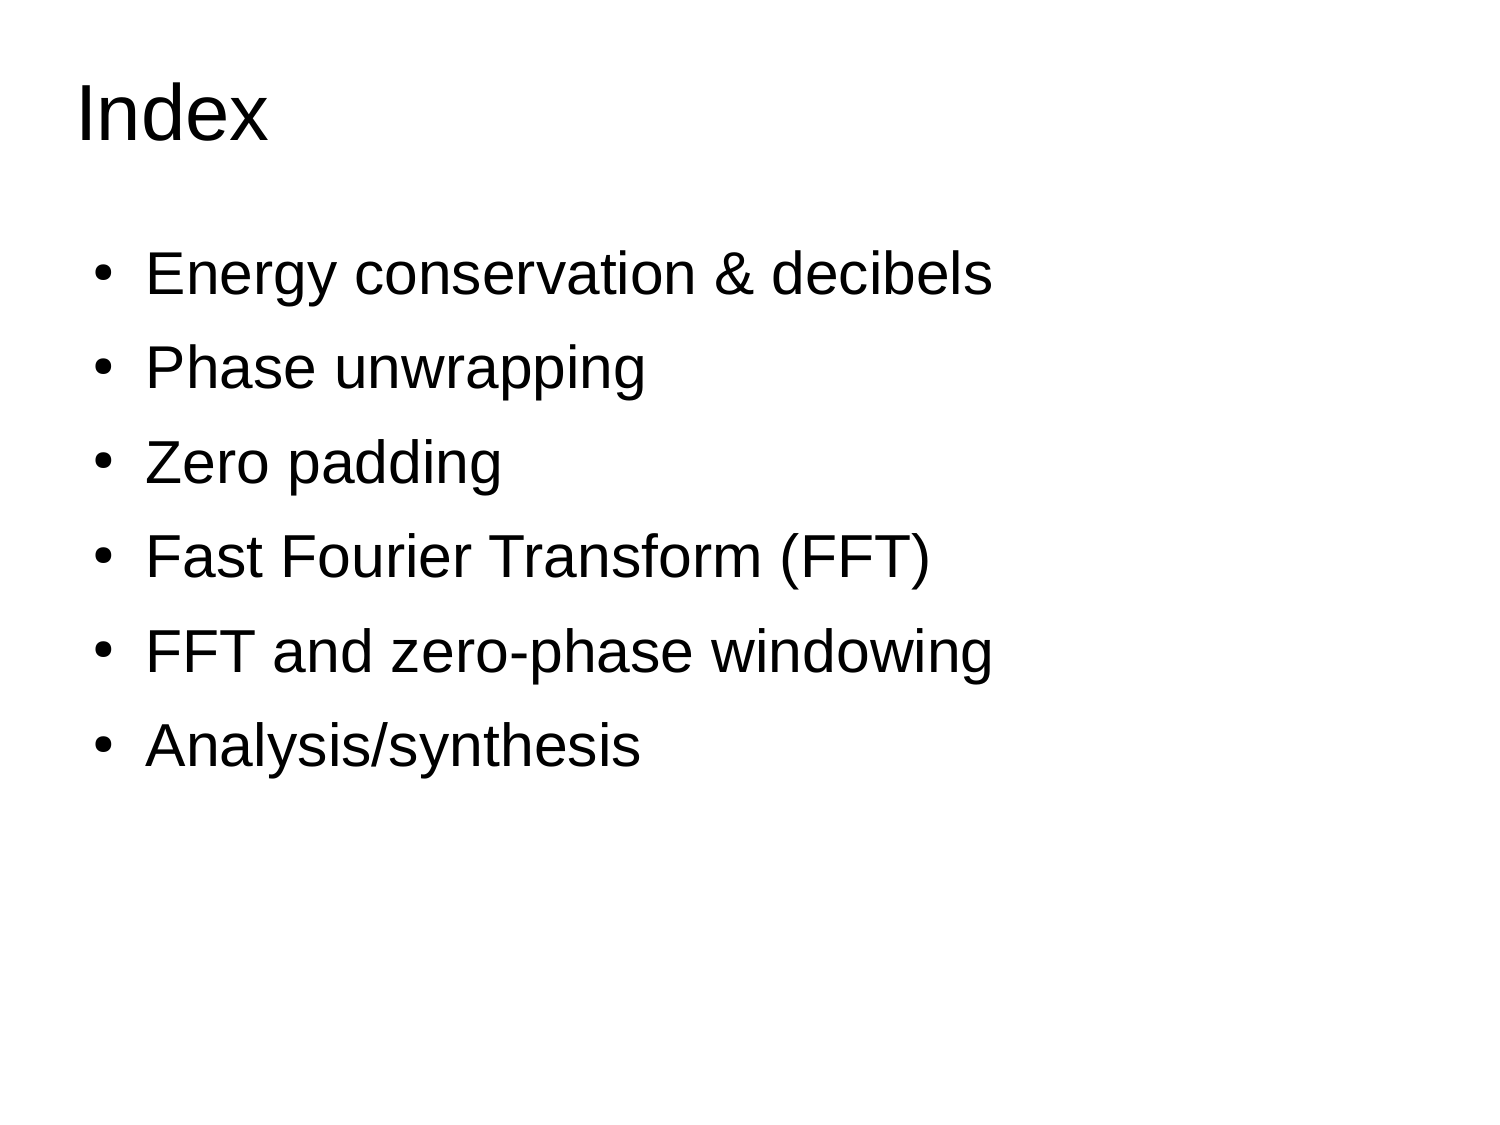

# Index
Energy conservation & decibels
Phase unwrapping
Zero padding
Fast Fourier Transform (FFT)
FFT and zero-phase windowing
Analysis/synthesis